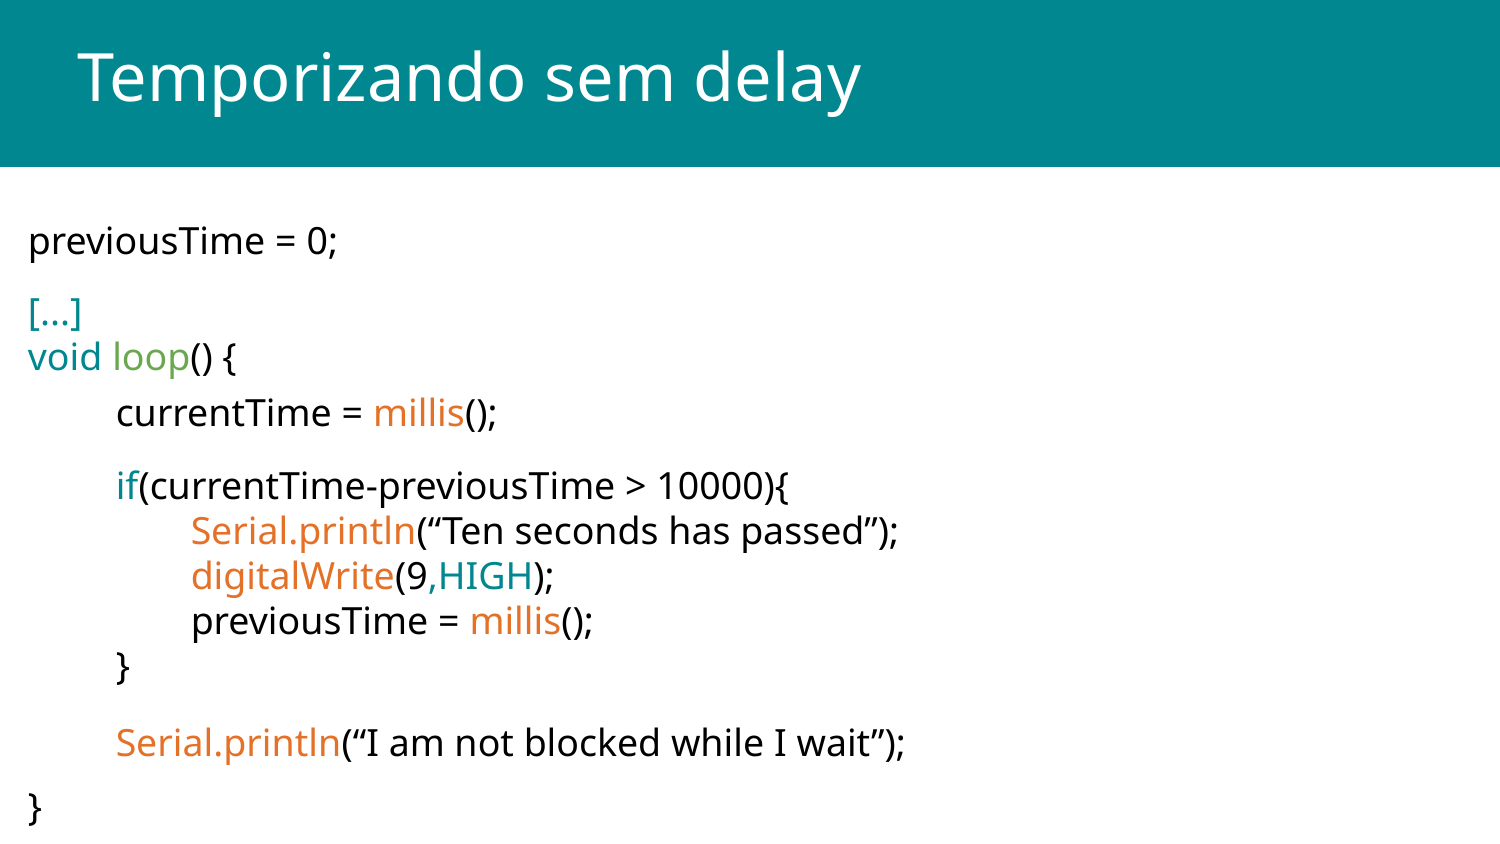

# Temporizando sem delay
[...]
void loop() {
}
previousTime = 0;
	currentTime = millis();
	if(currentTime-previousTime > 10000){
		Serial.println(“Ten seconds has passed”);
		digitalWrite(9,HIGH);
		previousTime = millis();
	}
Serial.println(“I am not blocked while I wait”);